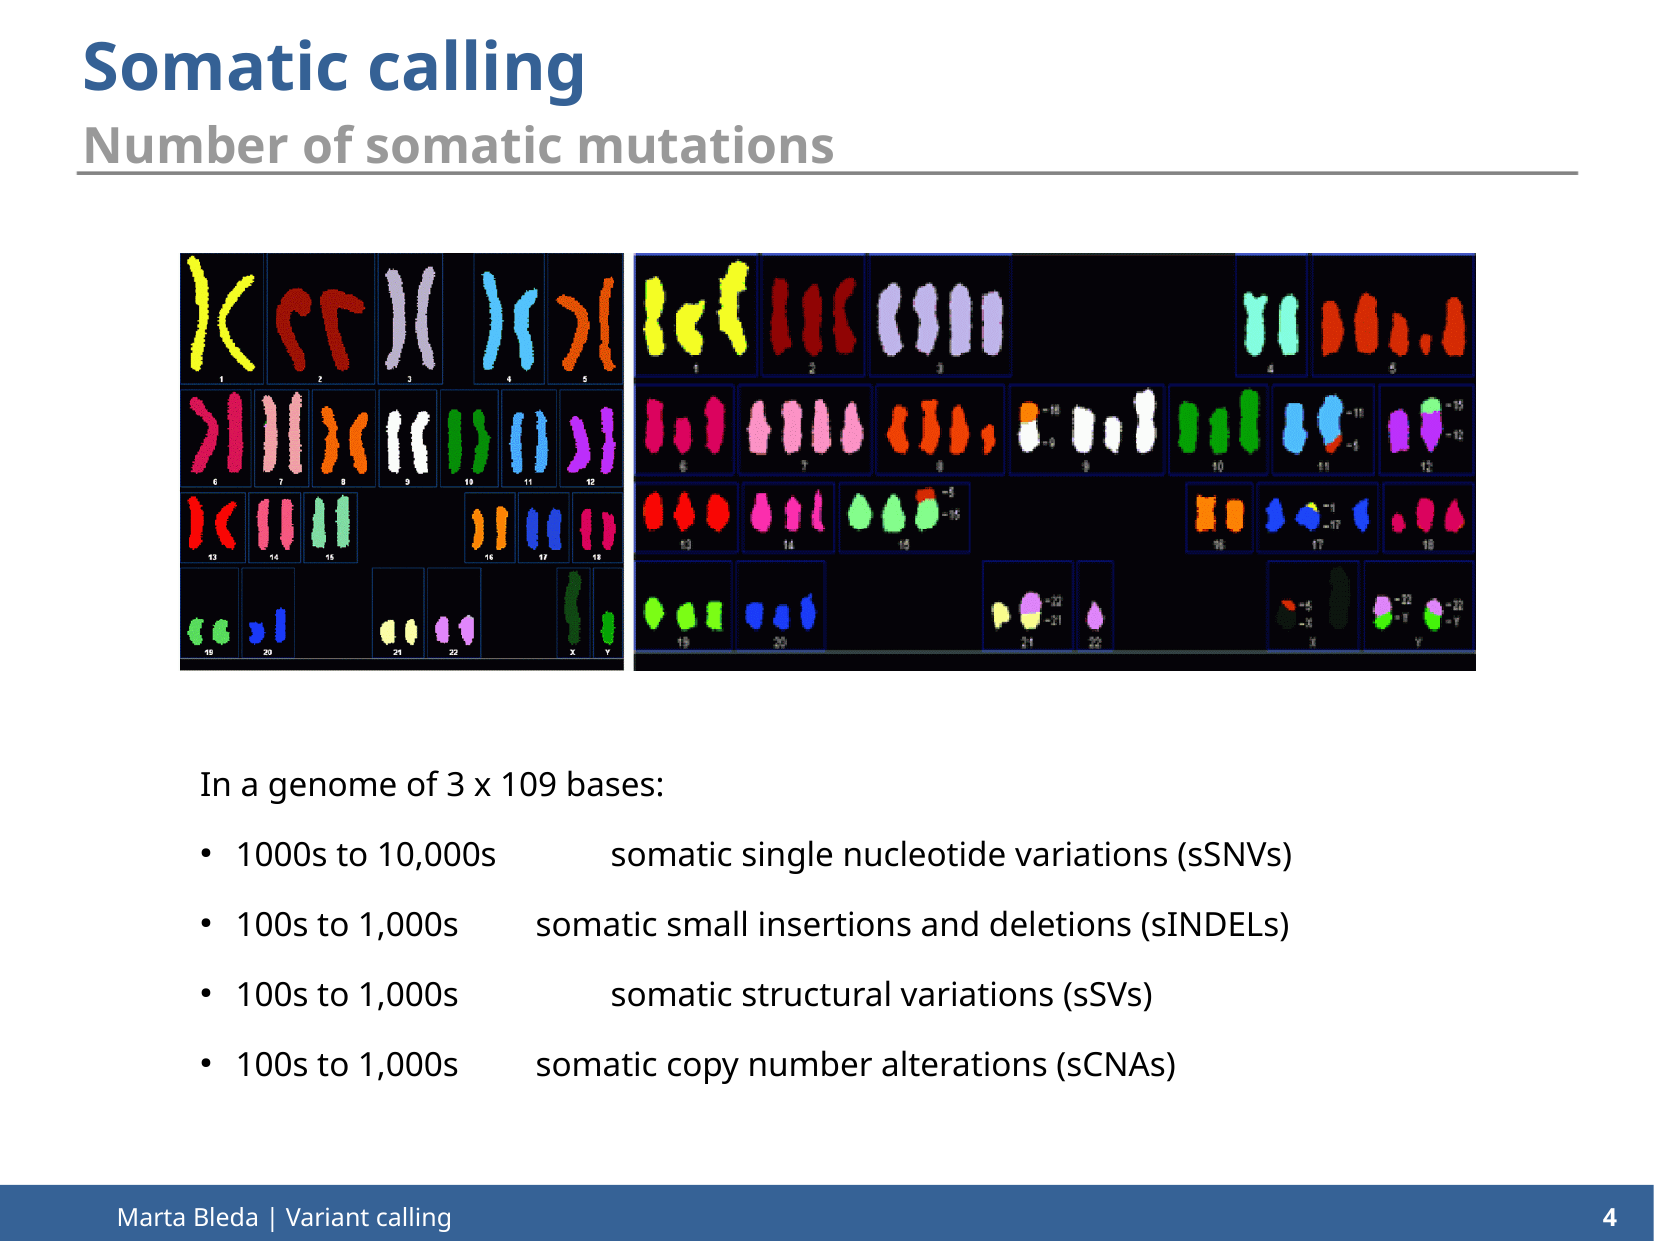

# Somatic calling Number of somatic mutations
In a genome of 3 x 109 bases:
1000s to 10,000s		somatic single nucleotide variations (sSNVs)
100s to 1,000s		somatic small insertions and deletions (sINDELs)
100s to 1,000s 		somatic structural variations (sSVs)
100s to 1,000s		somatic copy number alterations (sCNAs)
Marta Bleda | Variant calling
4